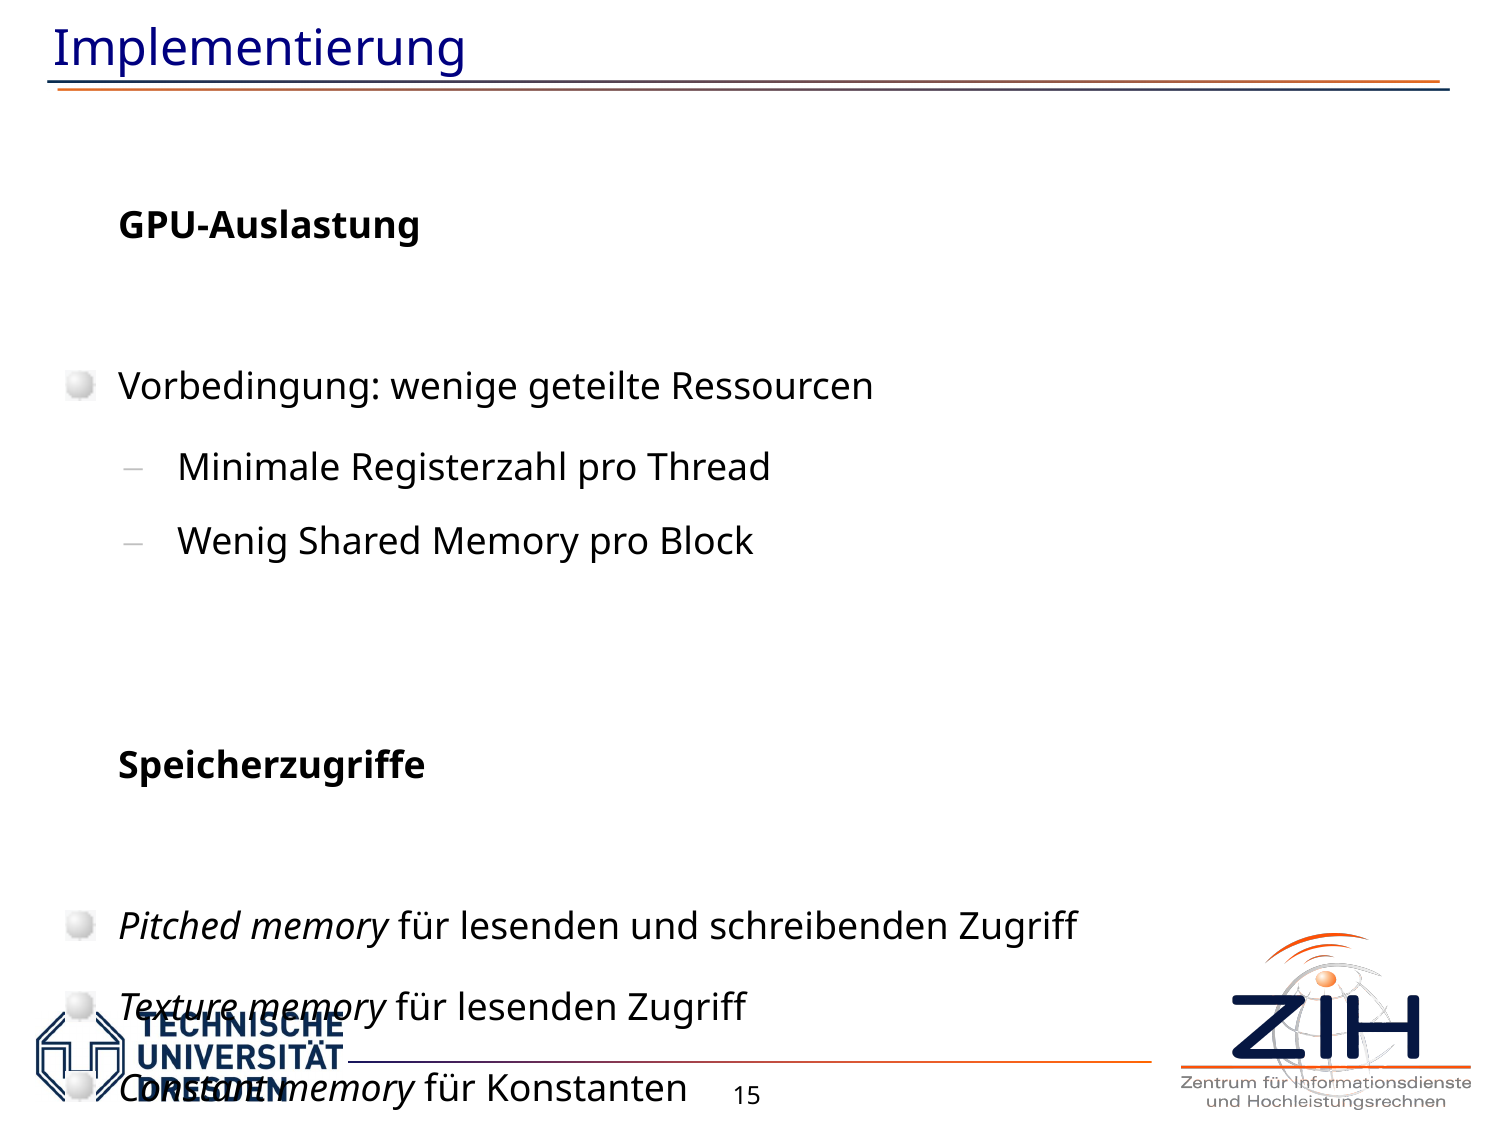

# Implementierung
GPU-Auslastung
Vorbedingung: wenige geteilte Ressourcen
Minimale Registerzahl pro Thread
Wenig Shared Memory pro Block
Speicherzugriffe
Pitched memory für lesenden und schreibenden Zugriff
Texture memory für lesenden Zugriff
Constant memory für Konstanten
15